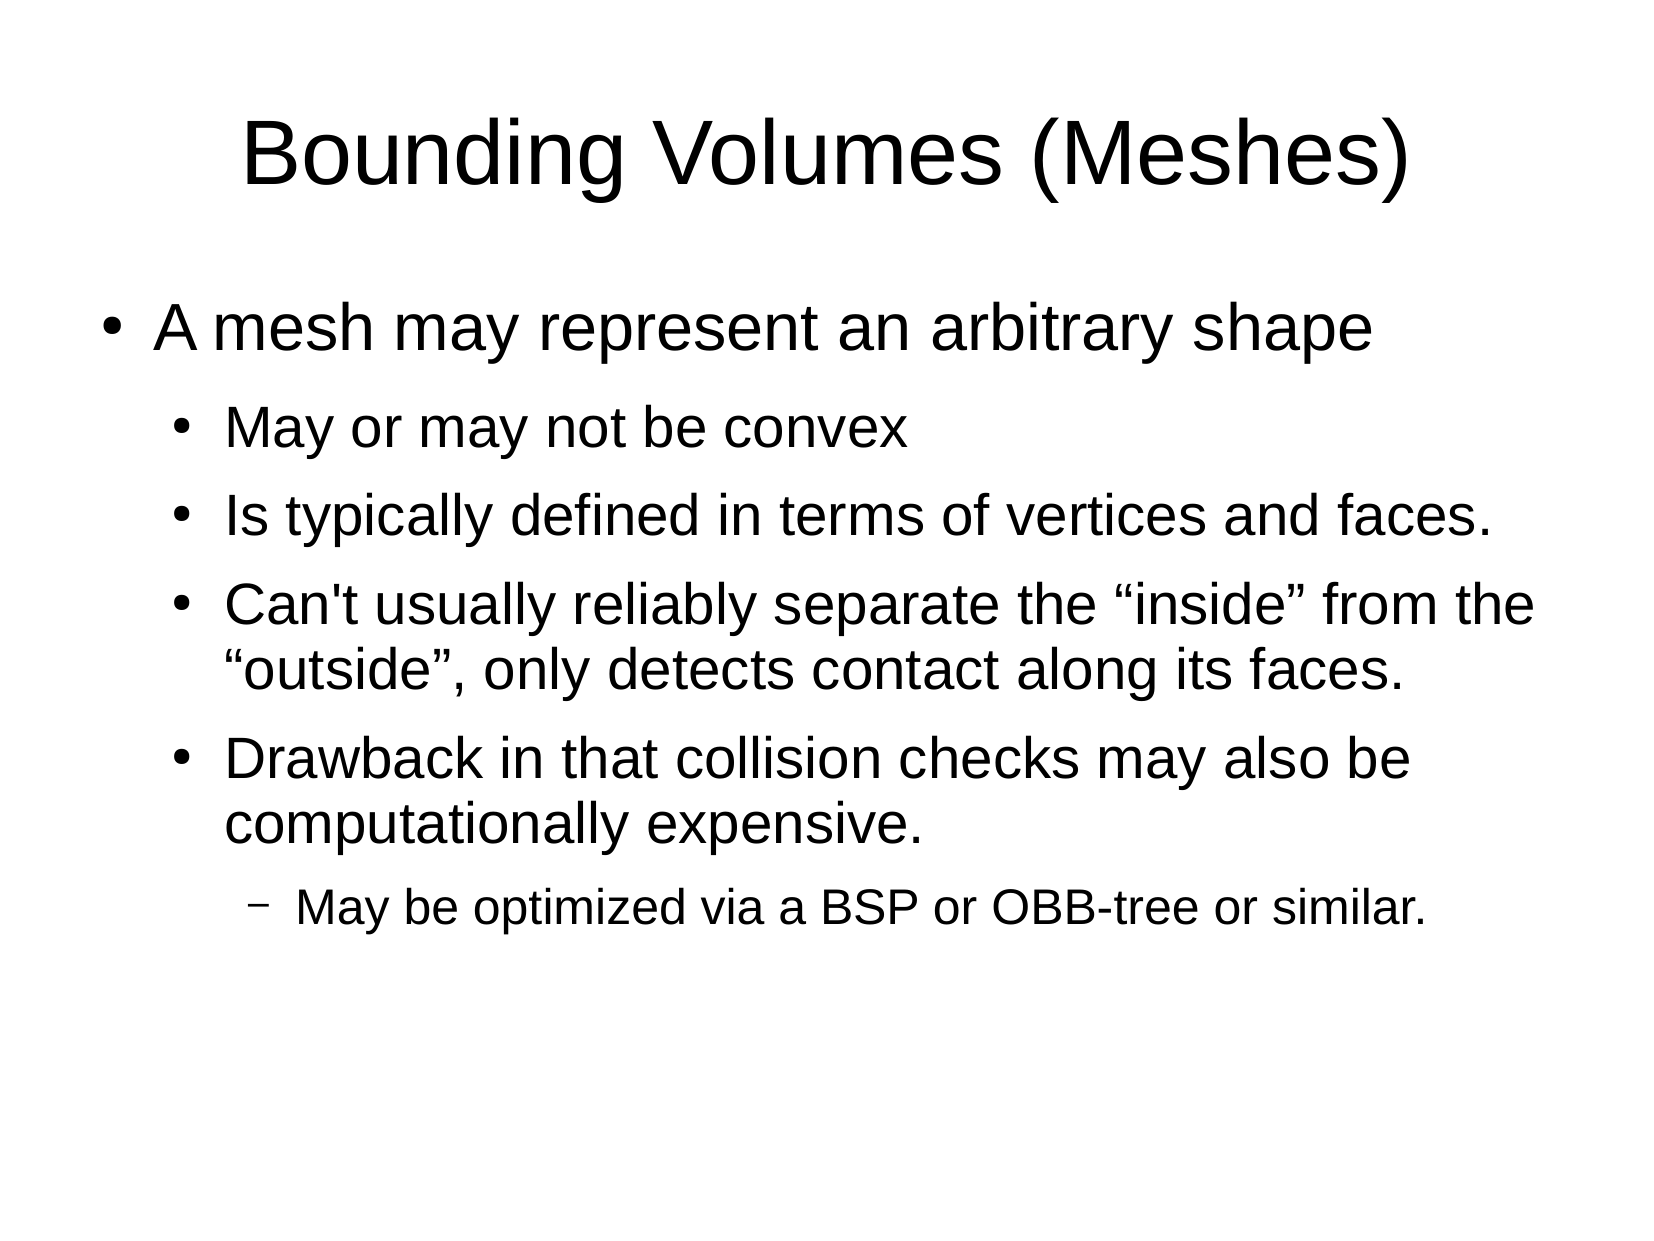

# Bounding Volumes (Meshes)
A mesh may represent an arbitrary shape
May or may not be convex
Is typically defined in terms of vertices and faces.
Can't usually reliably separate the “inside” from the “outside”, only detects contact along its faces.
Drawback in that collision checks may also be computationally expensive.
May be optimized via a BSP or OBB-tree or similar.